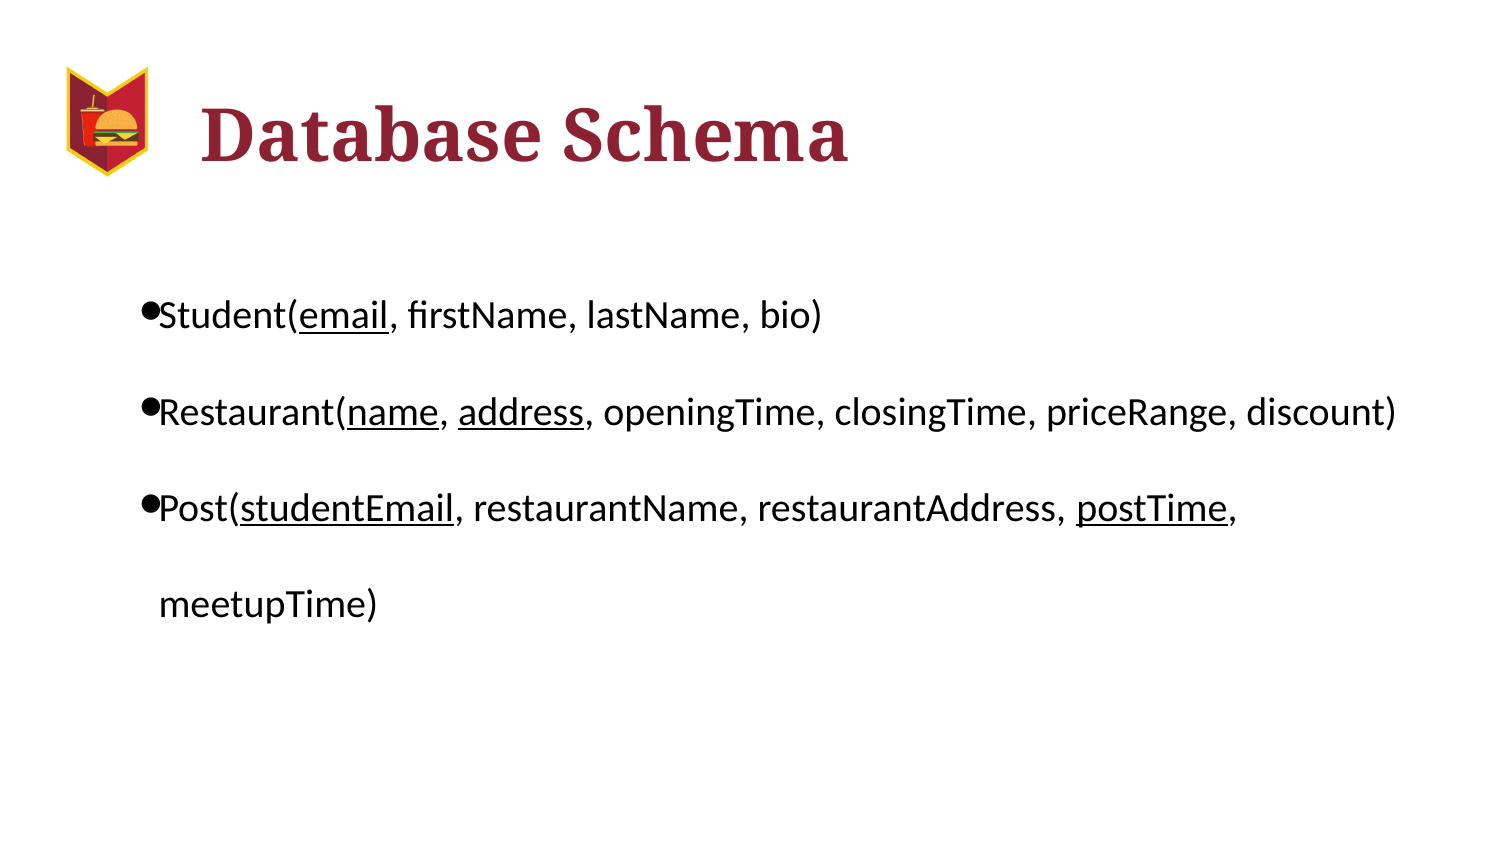

Database Schema
# Student(email, firstName, lastName, bio)
Restaurant(name, address, openingTime, closingTime, priceRange, discount)
Post(studentEmail, restaurantName, restaurantAddress, postTime, meetupTime)